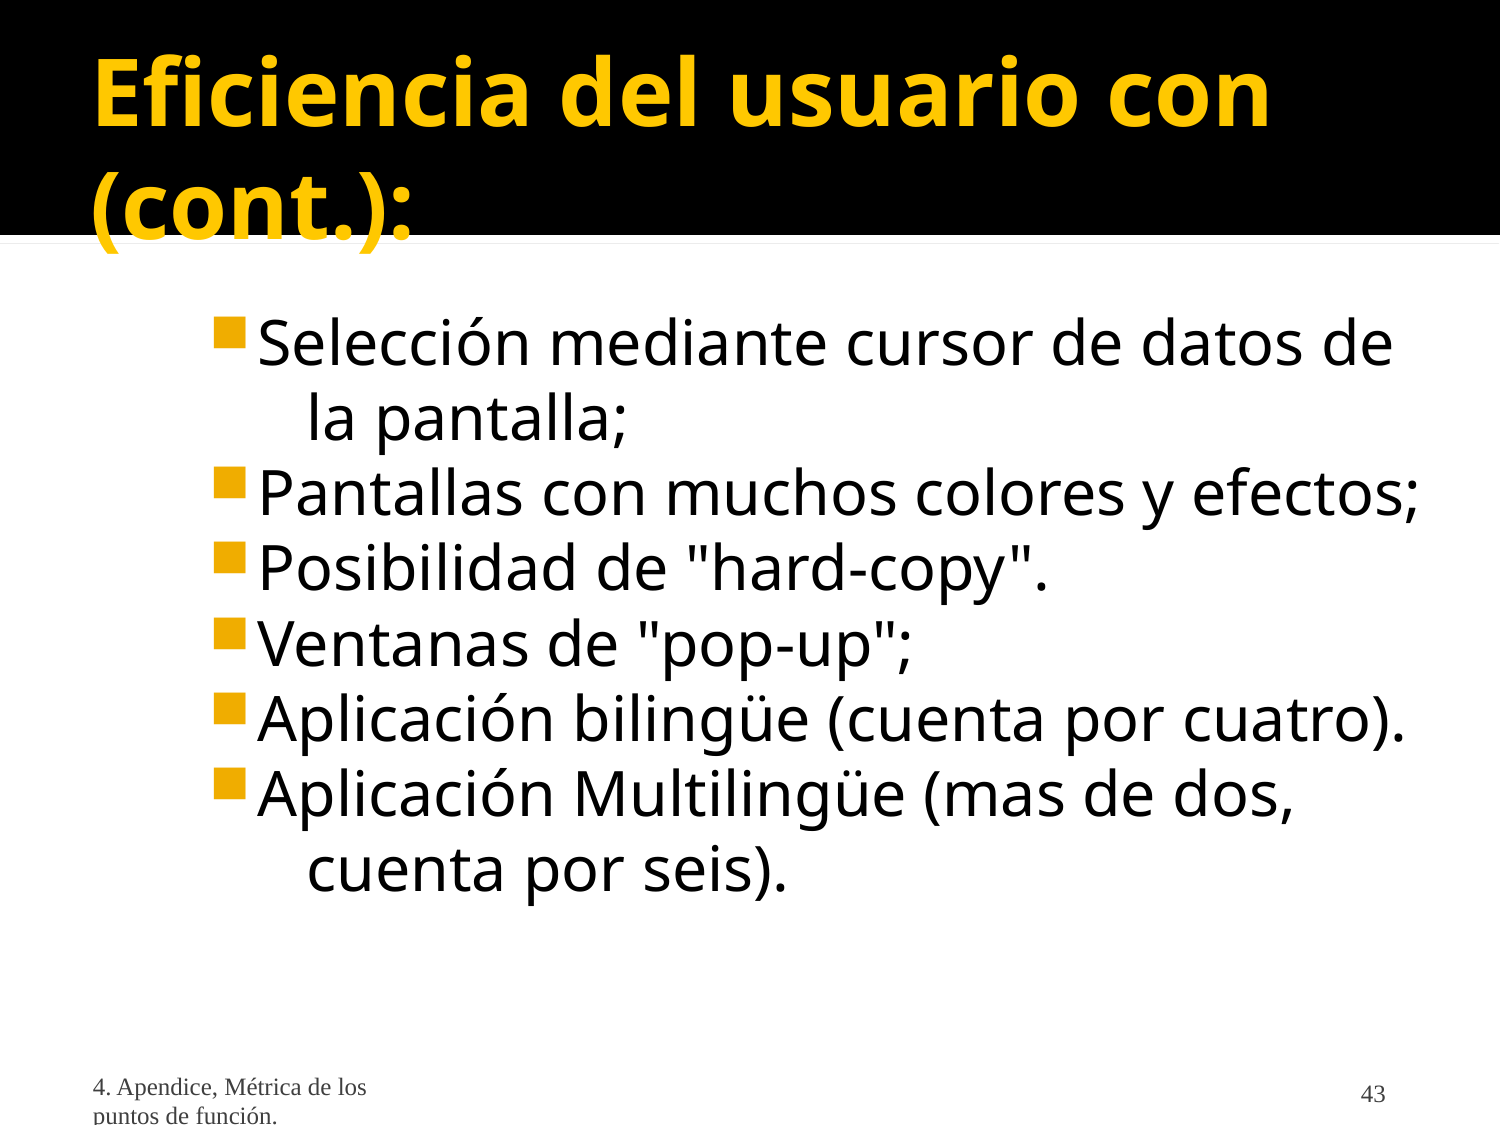

# Eficiencia del usuario con (cont.):
Selección mediante cursor de datos de la pantalla;
Pantallas con muchos colores y efectos;
Posibilidad de "hard-copy".
Ventanas de "pop-up";
Aplicación bilingüe (cuenta por cuatro).
Aplicación Multilingüe (mas de dos, cuenta por seis).
4. Apendice, Métrica de los puntos de función.
43